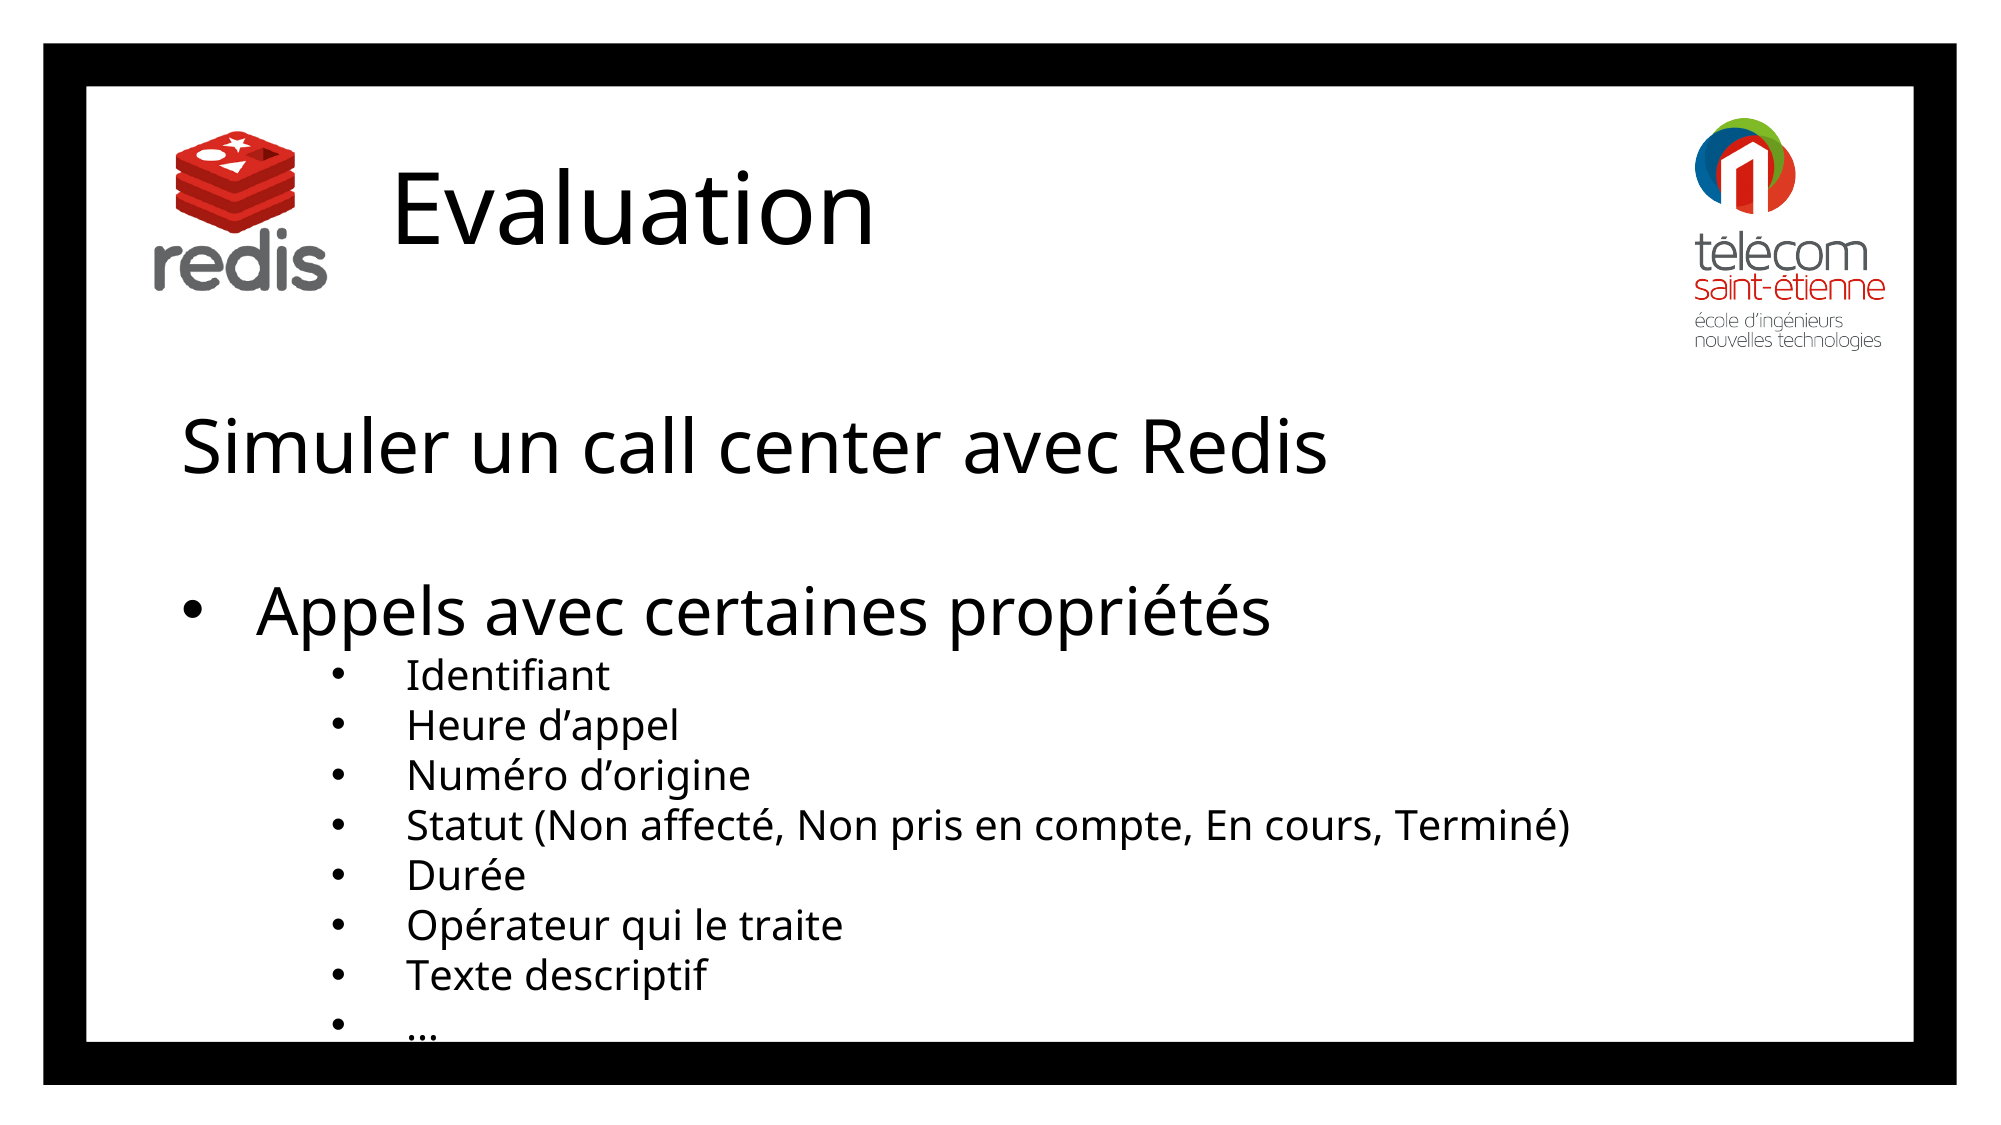

# Evaluation
Simuler un call center avec Redis
Appels avec certaines propriétés
Identifiant
Heure d’appel
Numéro d’origine
Statut (Non affecté, Non pris en compte, En cours, Terminé)
Durée
Opérateur qui le traite
Texte descriptif
…